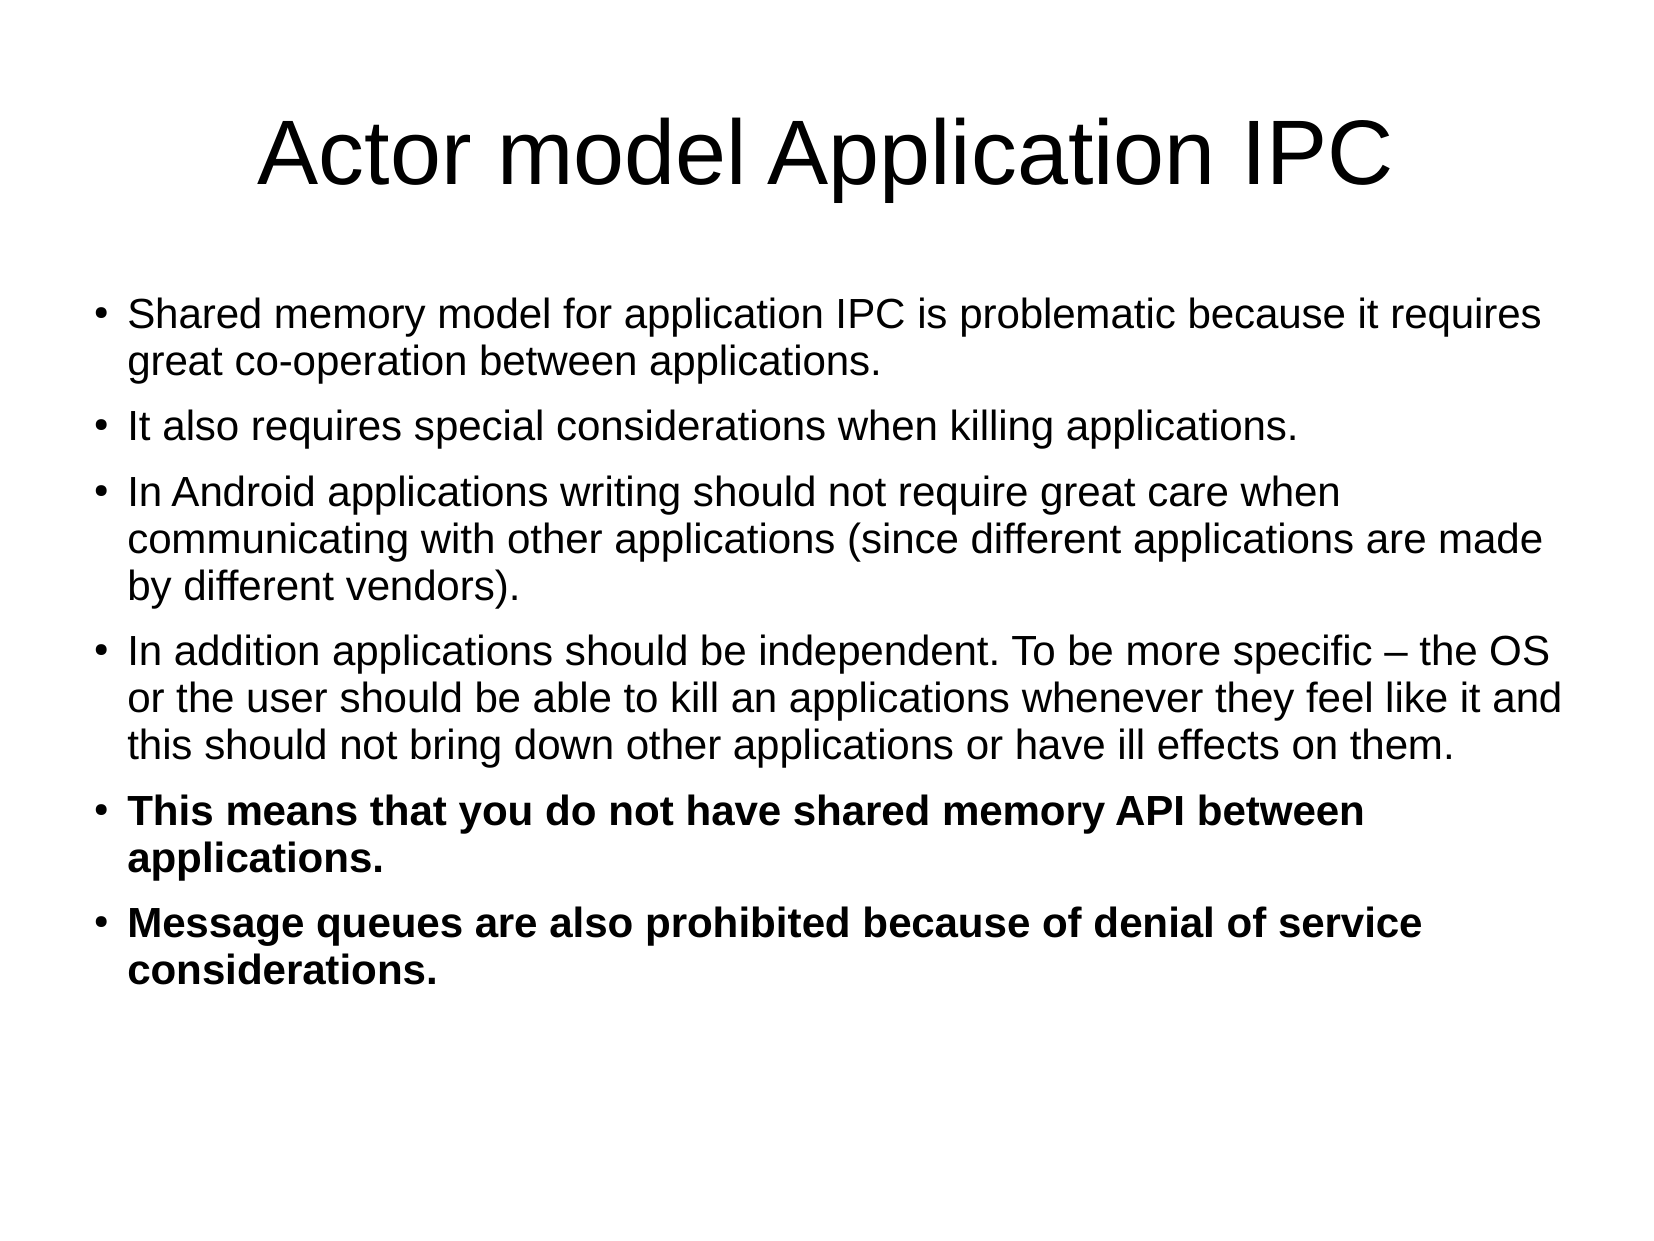

# Actor model Application IPC
Shared memory model for application IPC is problematic because it requires great co-operation between applications.
It also requires special considerations when killing applications.
In Android applications writing should not require great care when communicating with other applications (since different applications are made by different vendors).
In addition applications should be independent. To be more specific – the OS or the user should be able to kill an applications whenever they feel like it and this should not bring down other applications or have ill effects on them.
This means that you do not have shared memory API between applications.
Message queues are also prohibited because of denial of service considerations.